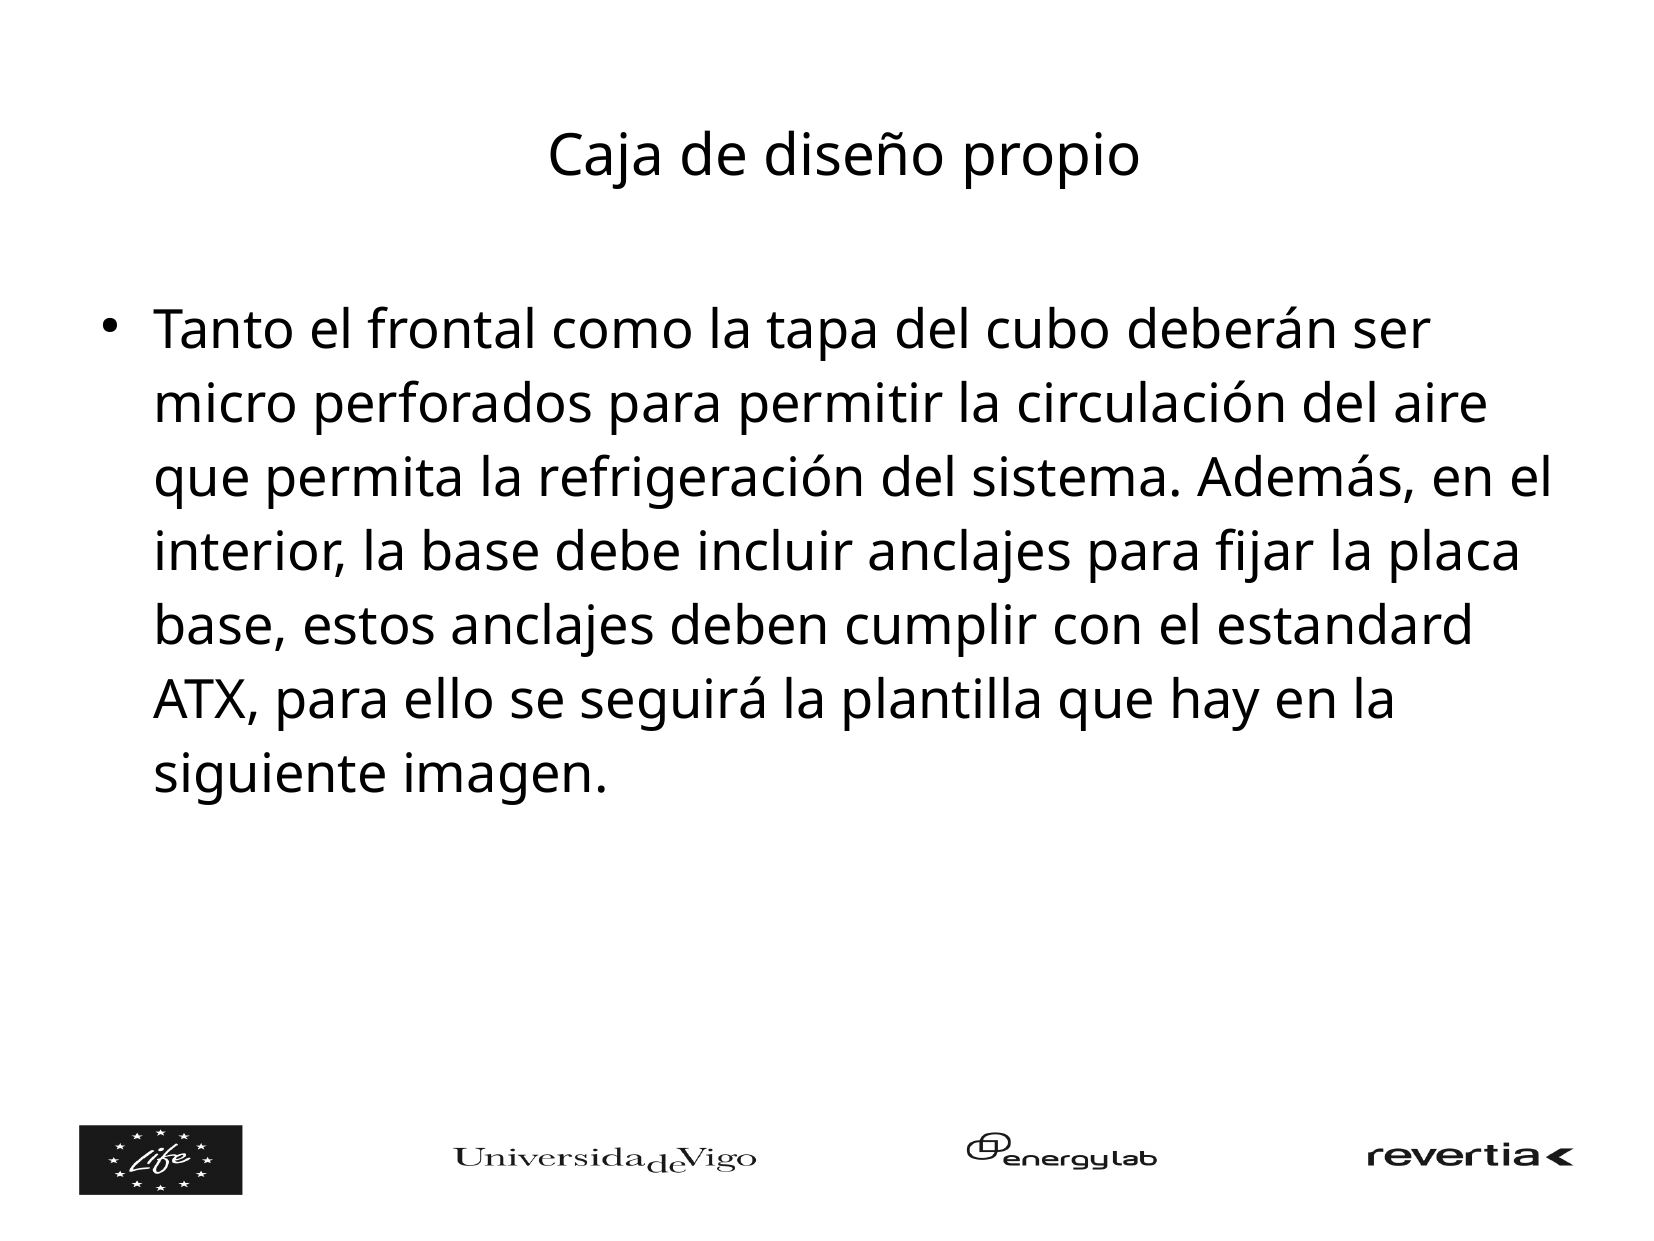

# Caja de diseño propio
Tanto el frontal como la tapa del cubo deberán ser micro perforados para permitir la circulación del aire que permita la refrigeración del sistema. Además, en el interior, la base debe incluir anclajes para fijar la placa base, estos anclajes deben cumplir con el estandard ATX, para ello se seguirá la plantilla que hay en la siguiente imagen.